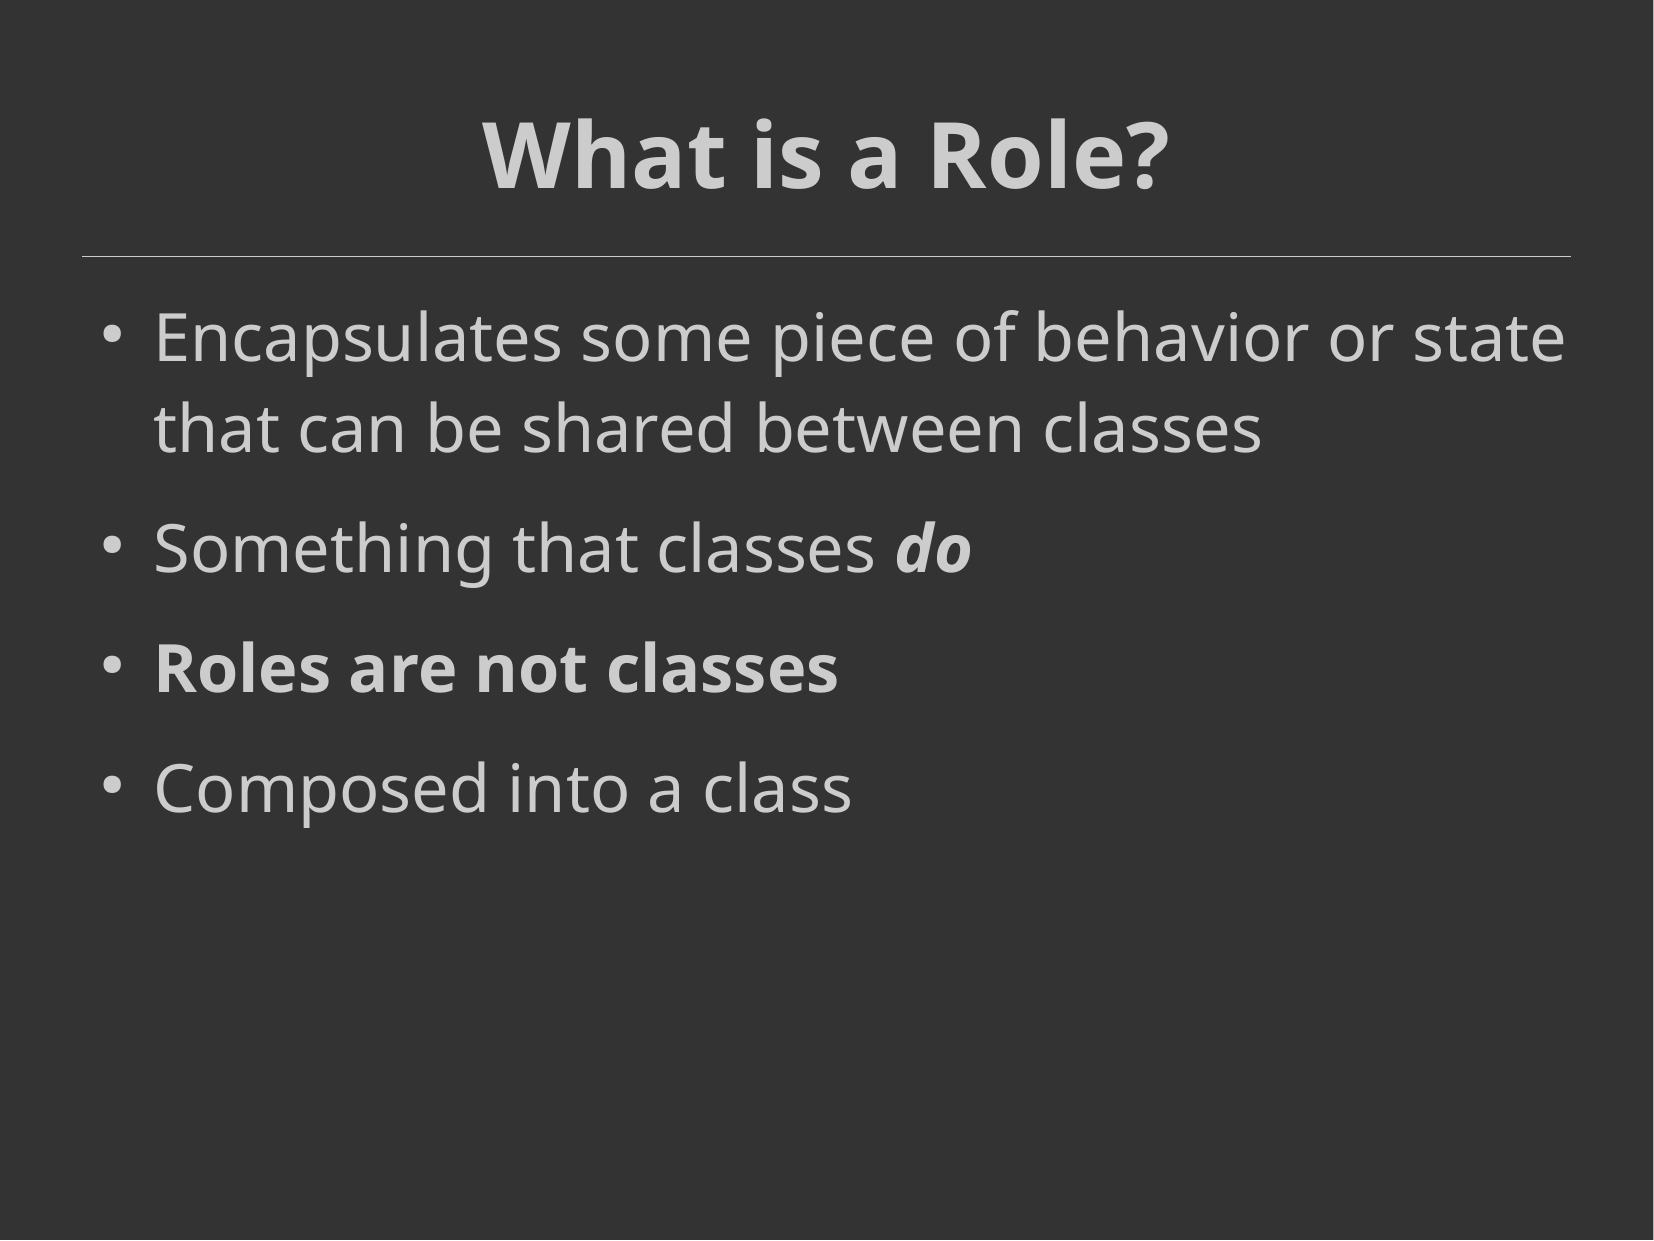

# What is a Role?
Encapsulates some piece of behavior or state that can be shared between classes
Something that classes do
Roles are not classes
Composed into a class